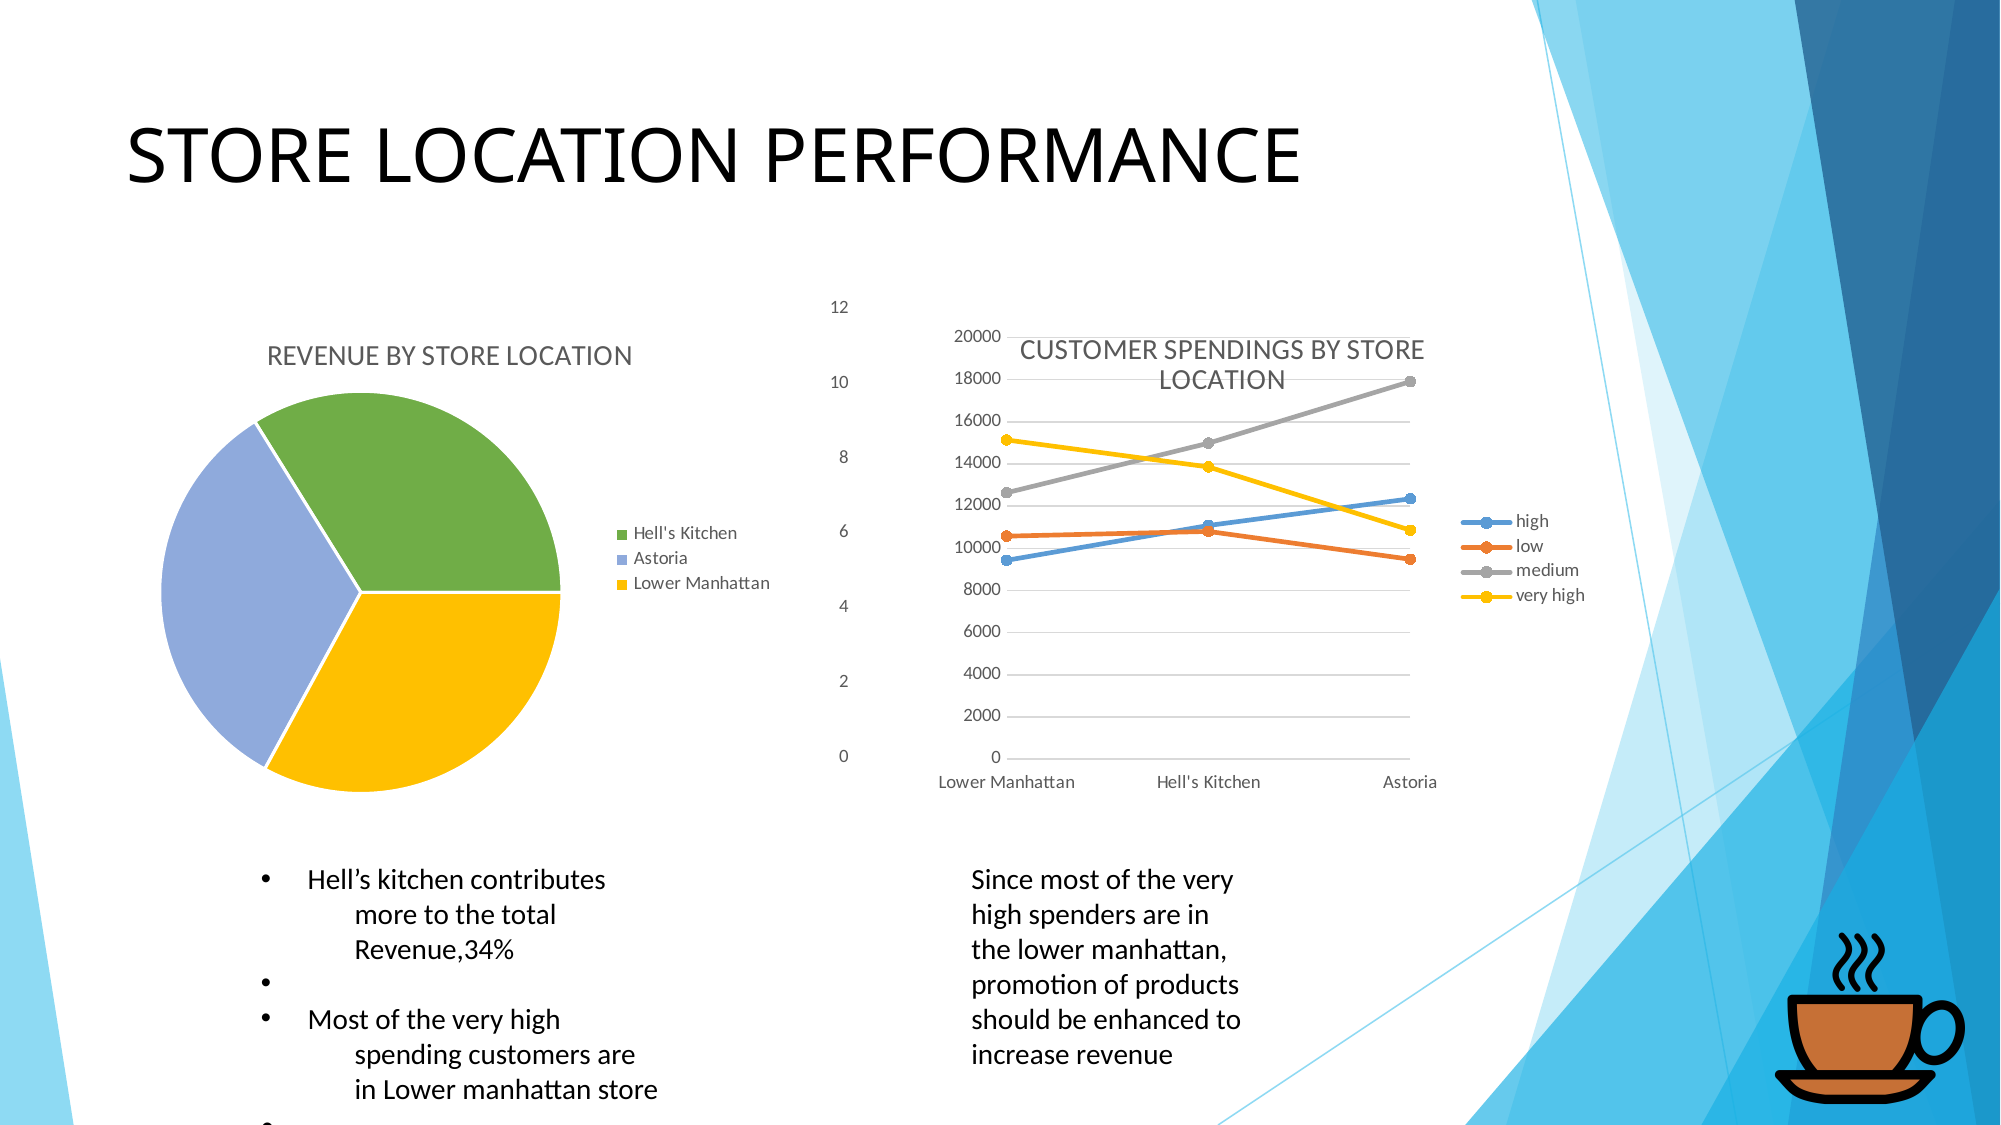

# STORE LOCATION PERFORMANCE
[unsupported chart]
### Chart: REVENUE BY STORE LOCATION
| Category | Total |
|---|---|
| Hell's Kitchen | 236511.170000001 |
| Astoria | 232243.910000001 |
| Lower Manhattan | 230057.250000001 |
### Chart: CUSTOMER SPENDINGS BY STORE LOCATION
| Category | high | low | medium | very high |
|---|---|---|---|---|
| Lower Manhattan | 9431.0 | 10578.0 | 12635.0 | 15138.0 |
| Hell's Kitchen | 11085.0 | 10801.0 | 14989.0 | 13860.0 |
| Astoria | 12350.0 | 9479.0 | 17909.0 | 10861.0 |Hell’s kitchen contributes more to the total Revenue,34%
Most of the very high spending customers are in Lower manhattan store
Since most of the very high spenders are in the lower manhattan, promotion of products should be enhanced to increase revenue